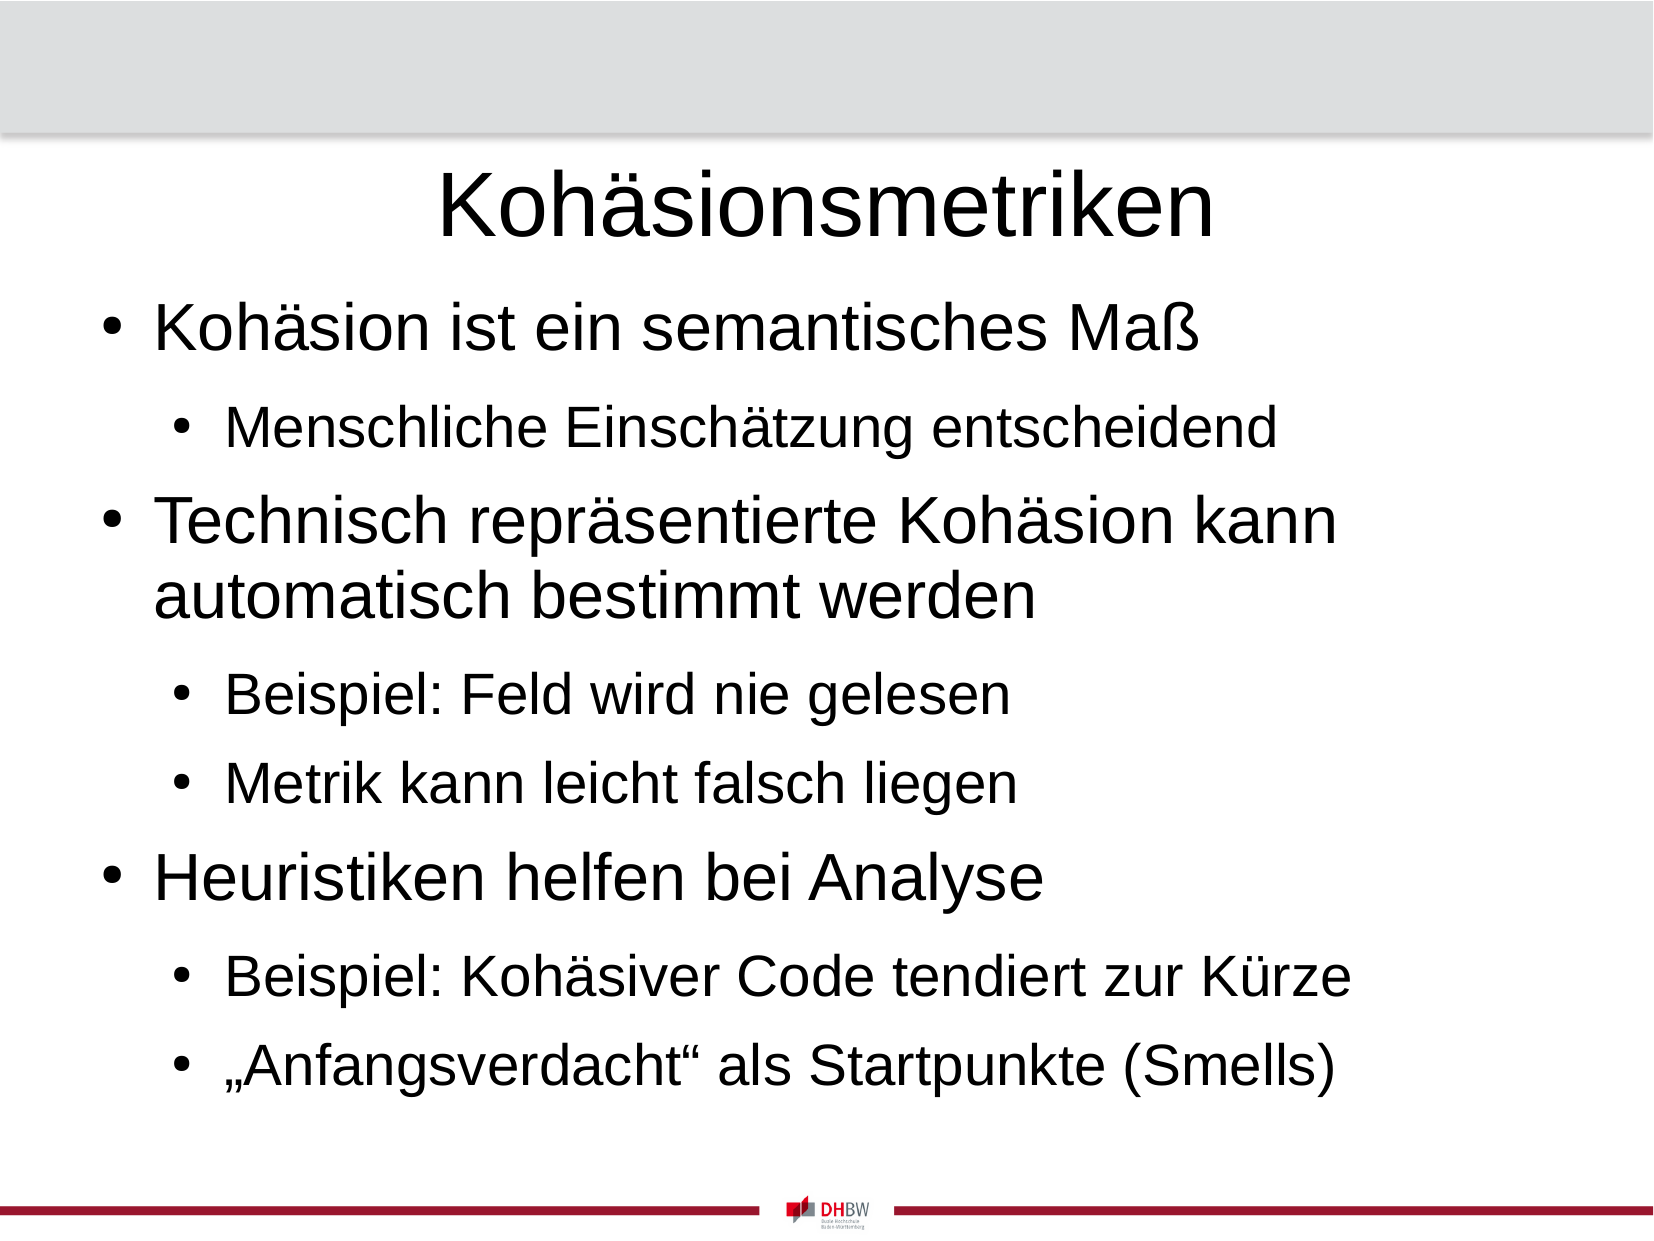

# Kohäsionsmetriken
Kohäsion ist ein semantisches Maß
Menschliche Einschätzung entscheidend
Technisch repräsentierte Kohäsion kann automatisch bestimmt werden
Beispiel: Feld wird nie gelesen
Metrik kann leicht falsch liegen
Heuristiken helfen bei Analyse
Beispiel: Kohäsiver Code tendiert zur Kürze
„Anfangsverdacht“ als Startpunkte (Smells)